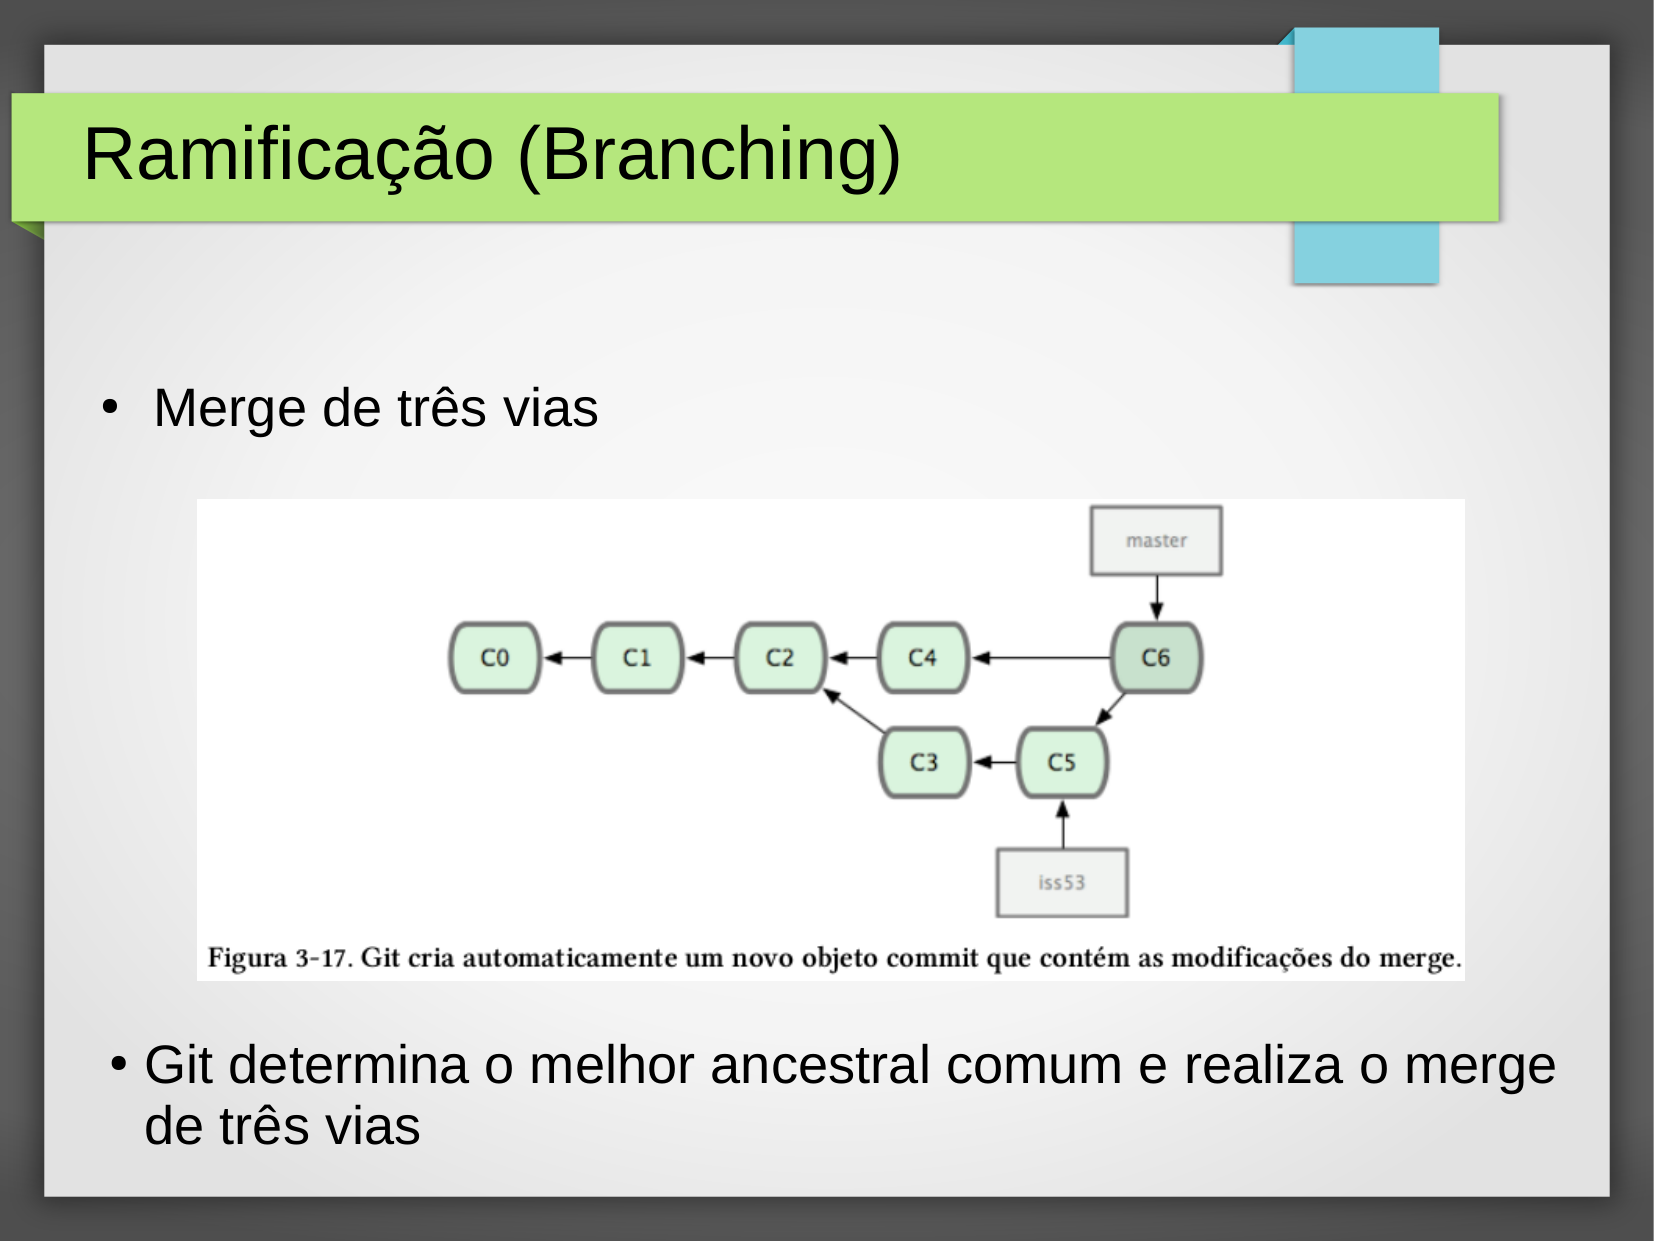

# Ramificação (Branching)
Merge de três vias
Git determina o melhor ancestral comum e realiza o merge
de três vias